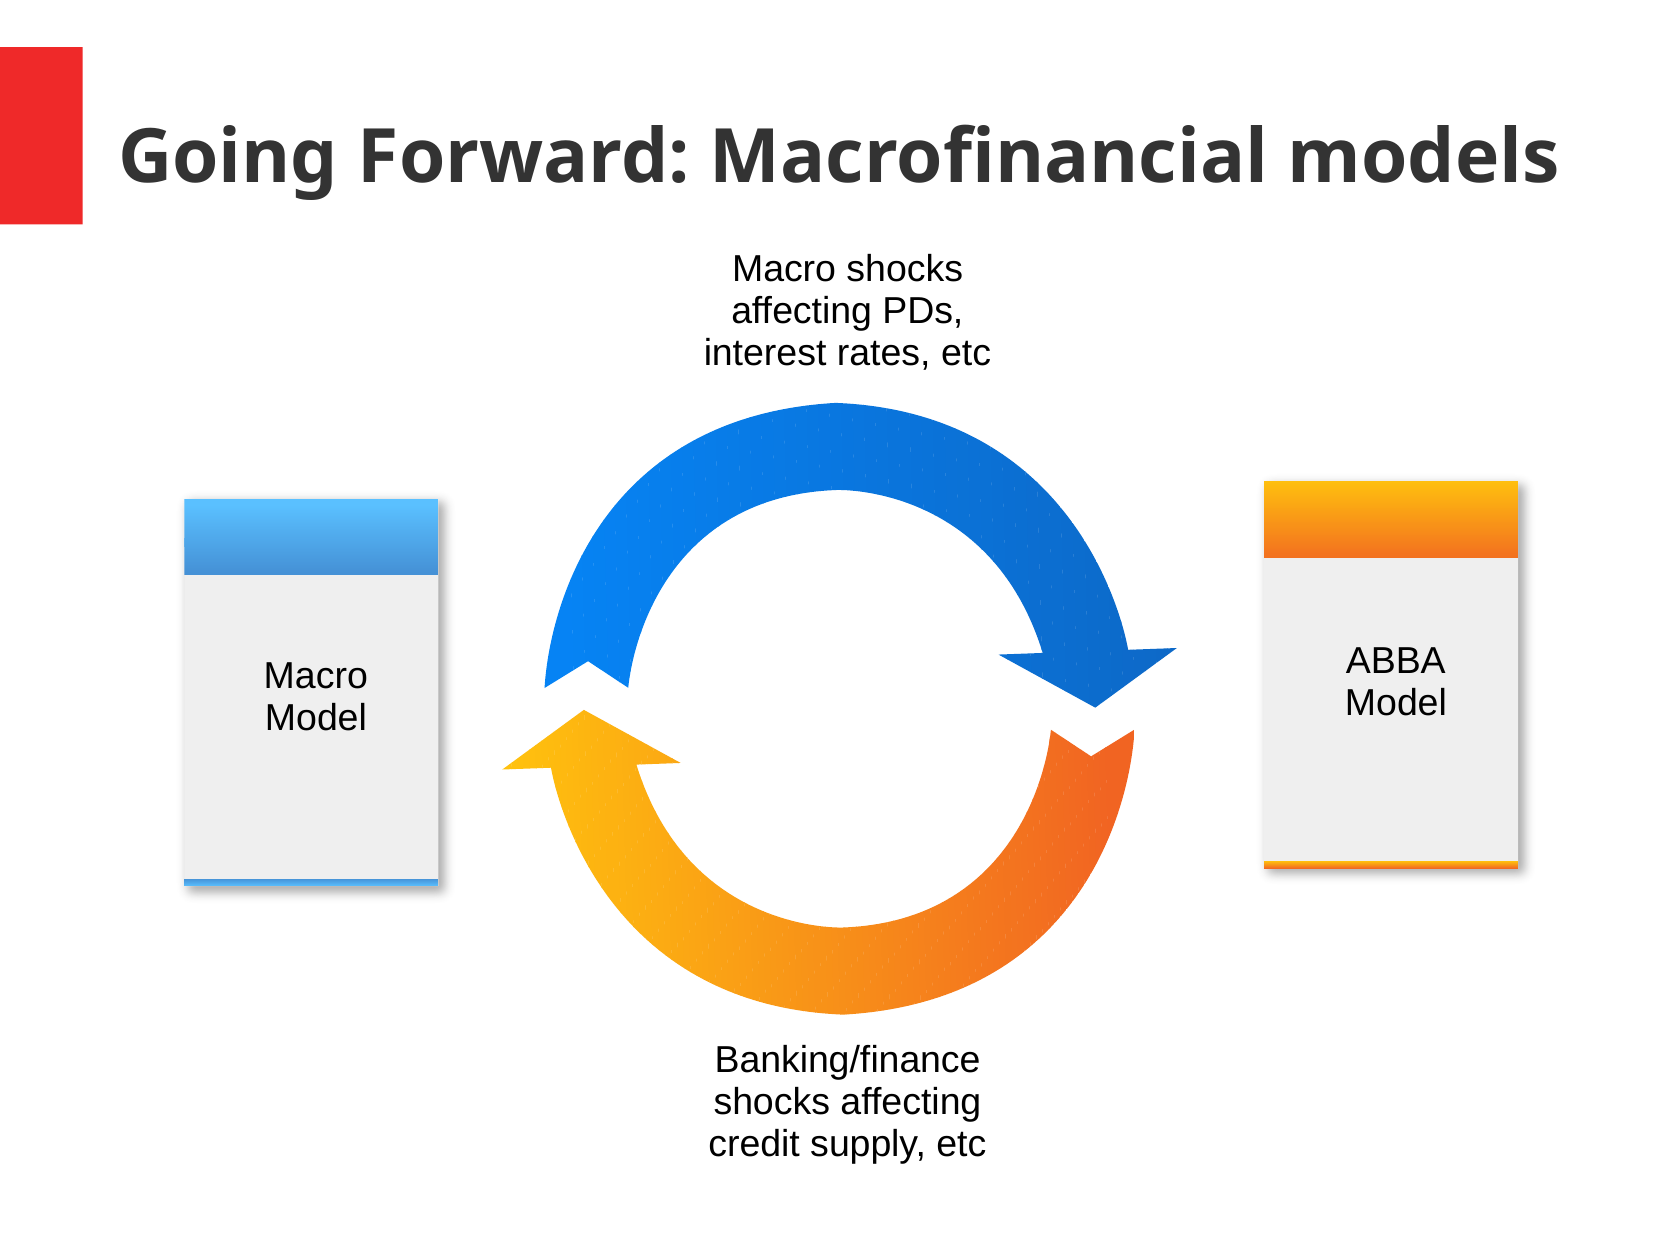

# Going Forward: Macrofinancial models
Macro shocks affecting PDs, interest rates, etc
ABBA
Model
Macro
Model
Banking/finance shocks affecting credit supply, etc